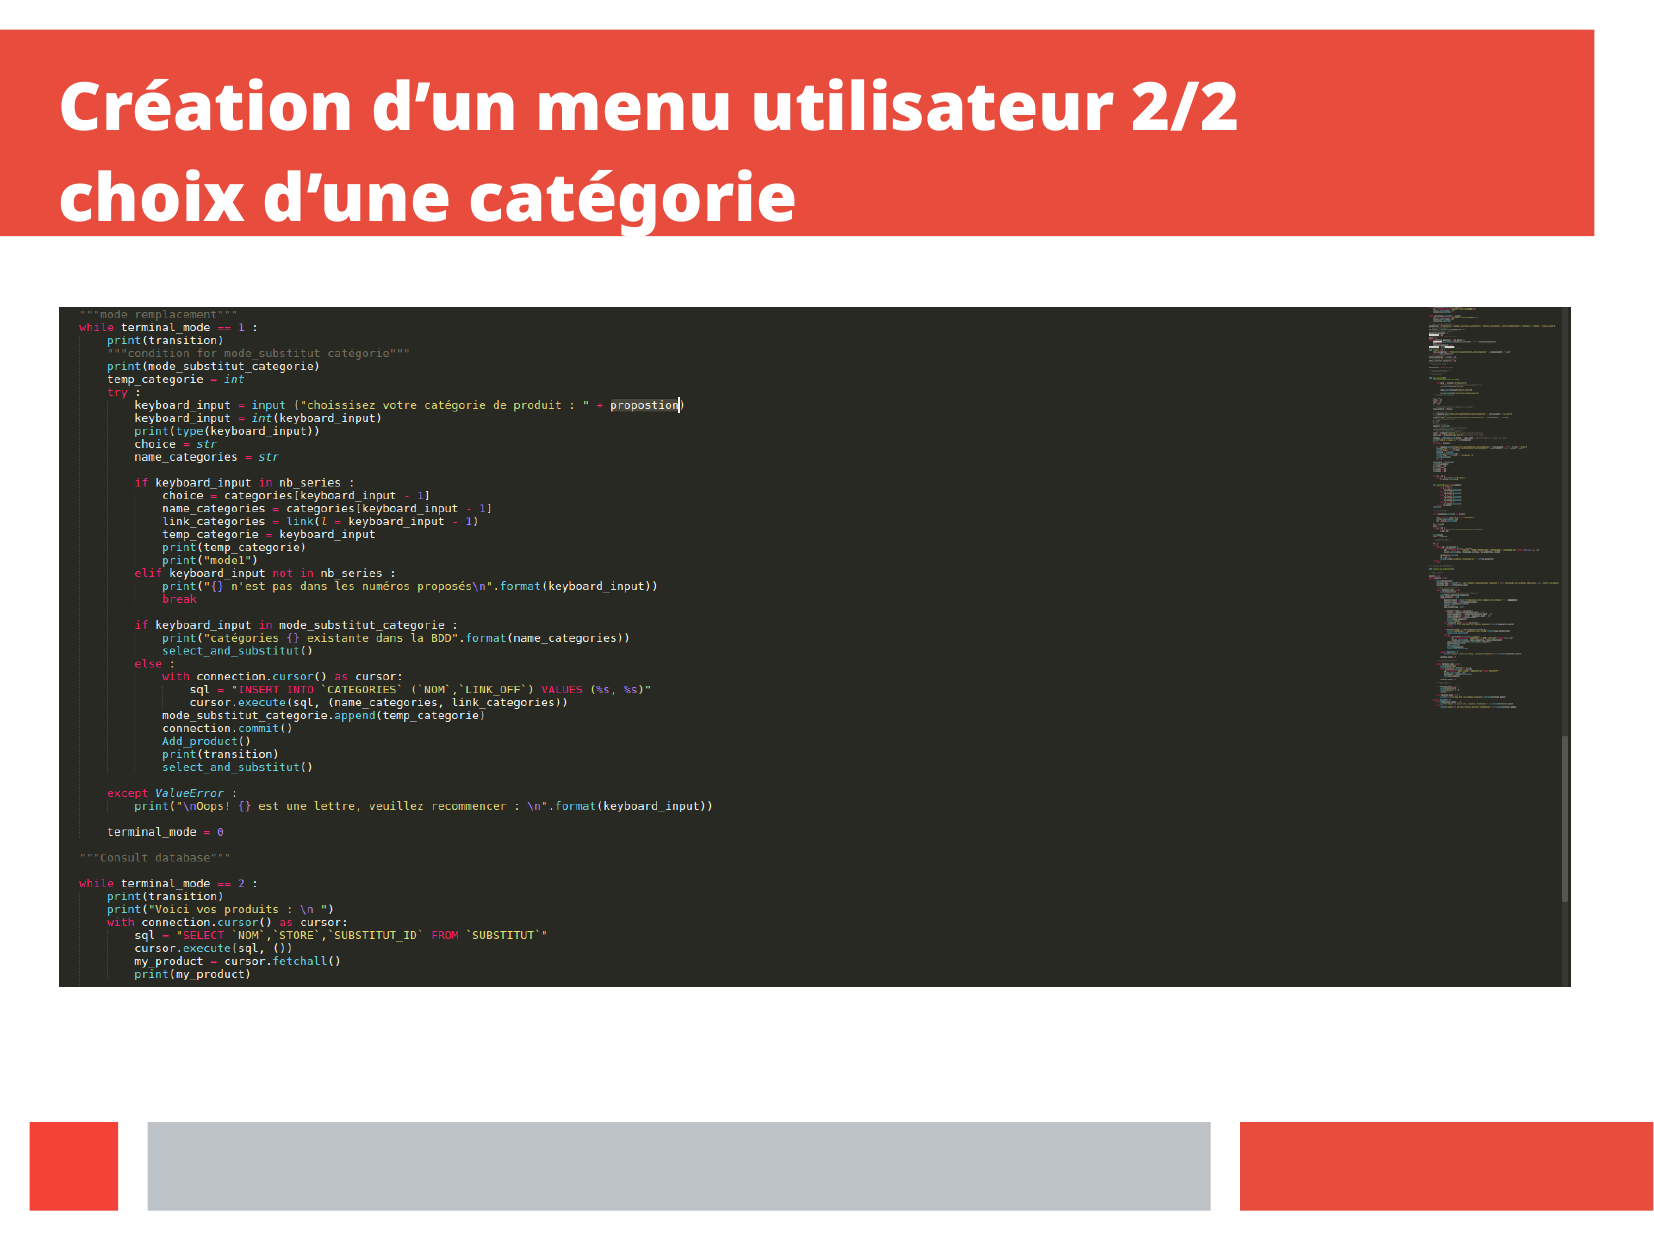

# Création d’un menu utilisateur 2/2 choix d’une catégorie